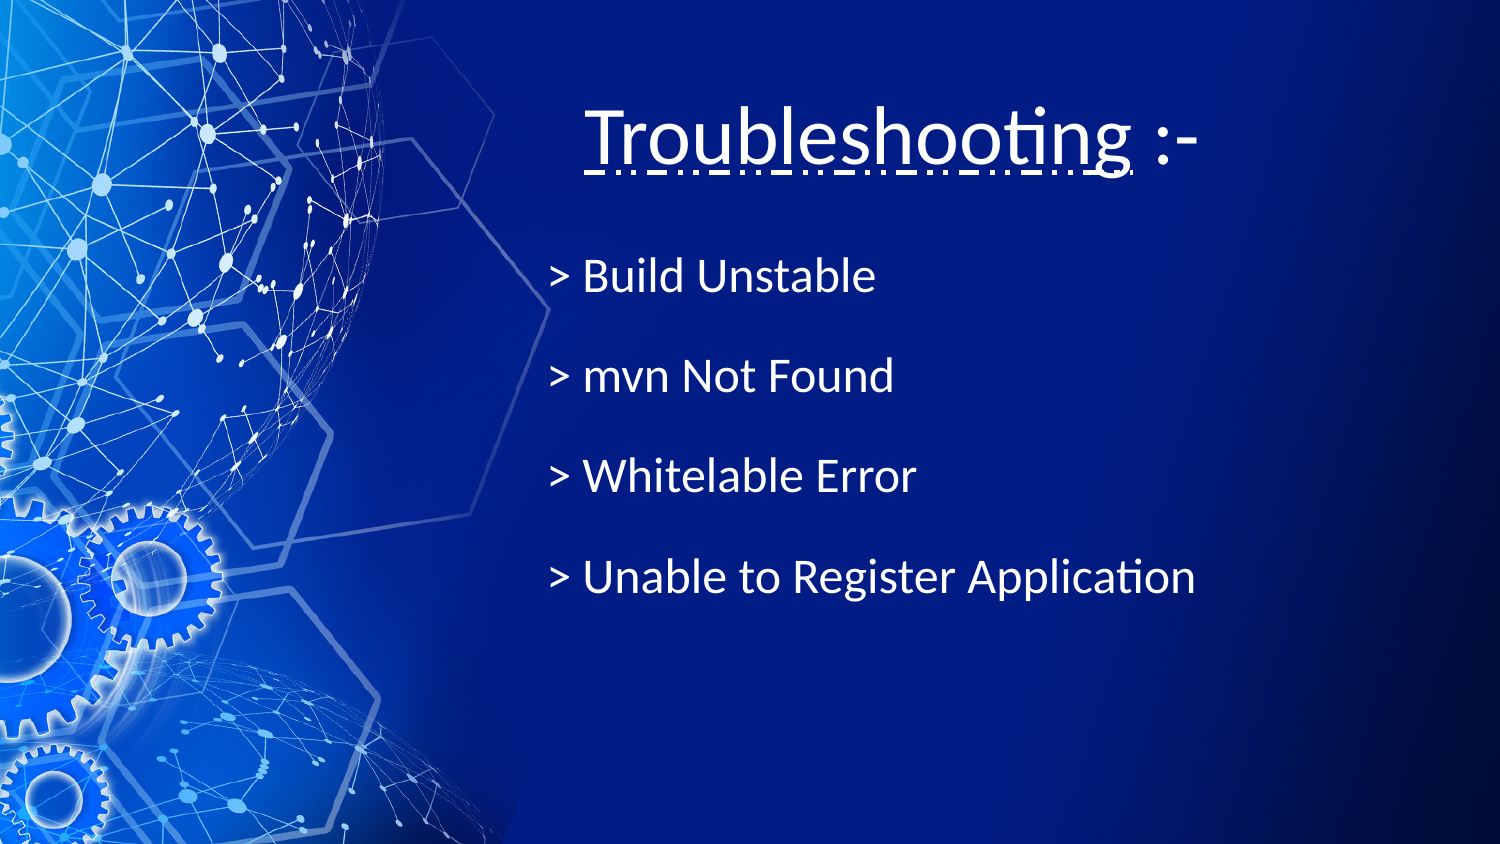

# Troubleshooting :-
> Build Unstable
> mvn Not Found
> Whitelable Error
> Unable to Register Application